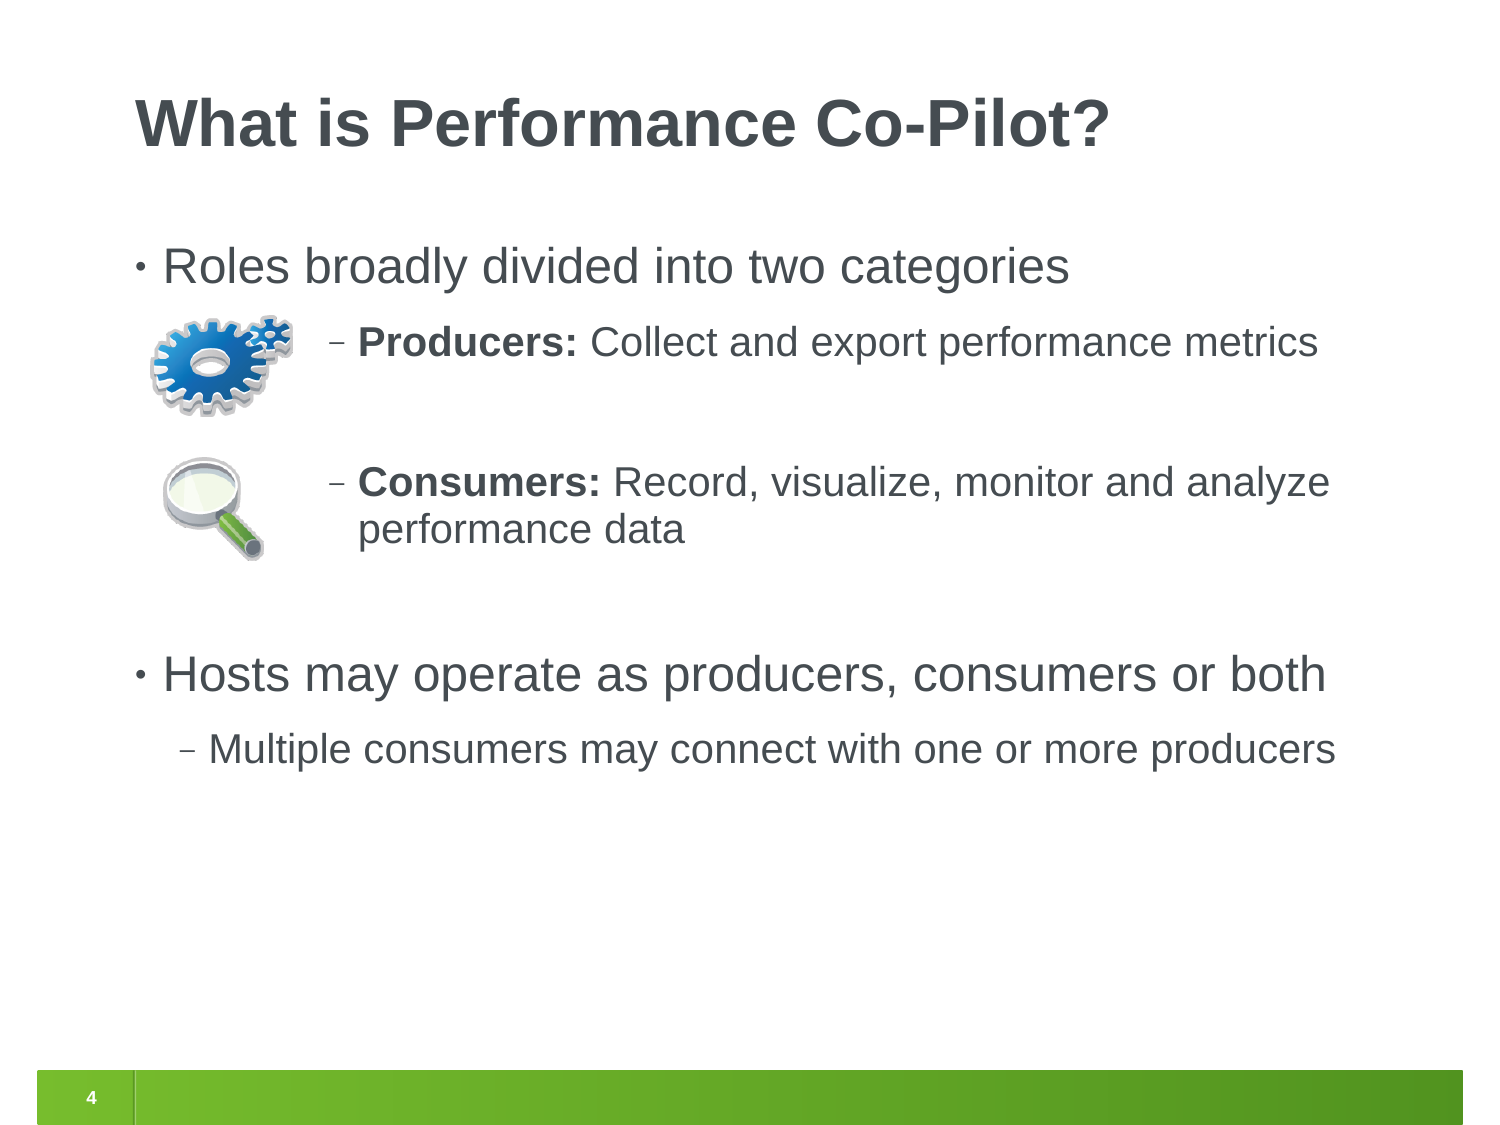

# What is Performance Co-Pilot?
Roles broadly divided into two categories
Producers: Collect and export performance metrics
Consumers: Record, visualize, monitor and analyze performance data
Hosts may operate as producers, consumers or both
Multiple consumers may connect with one or more producers